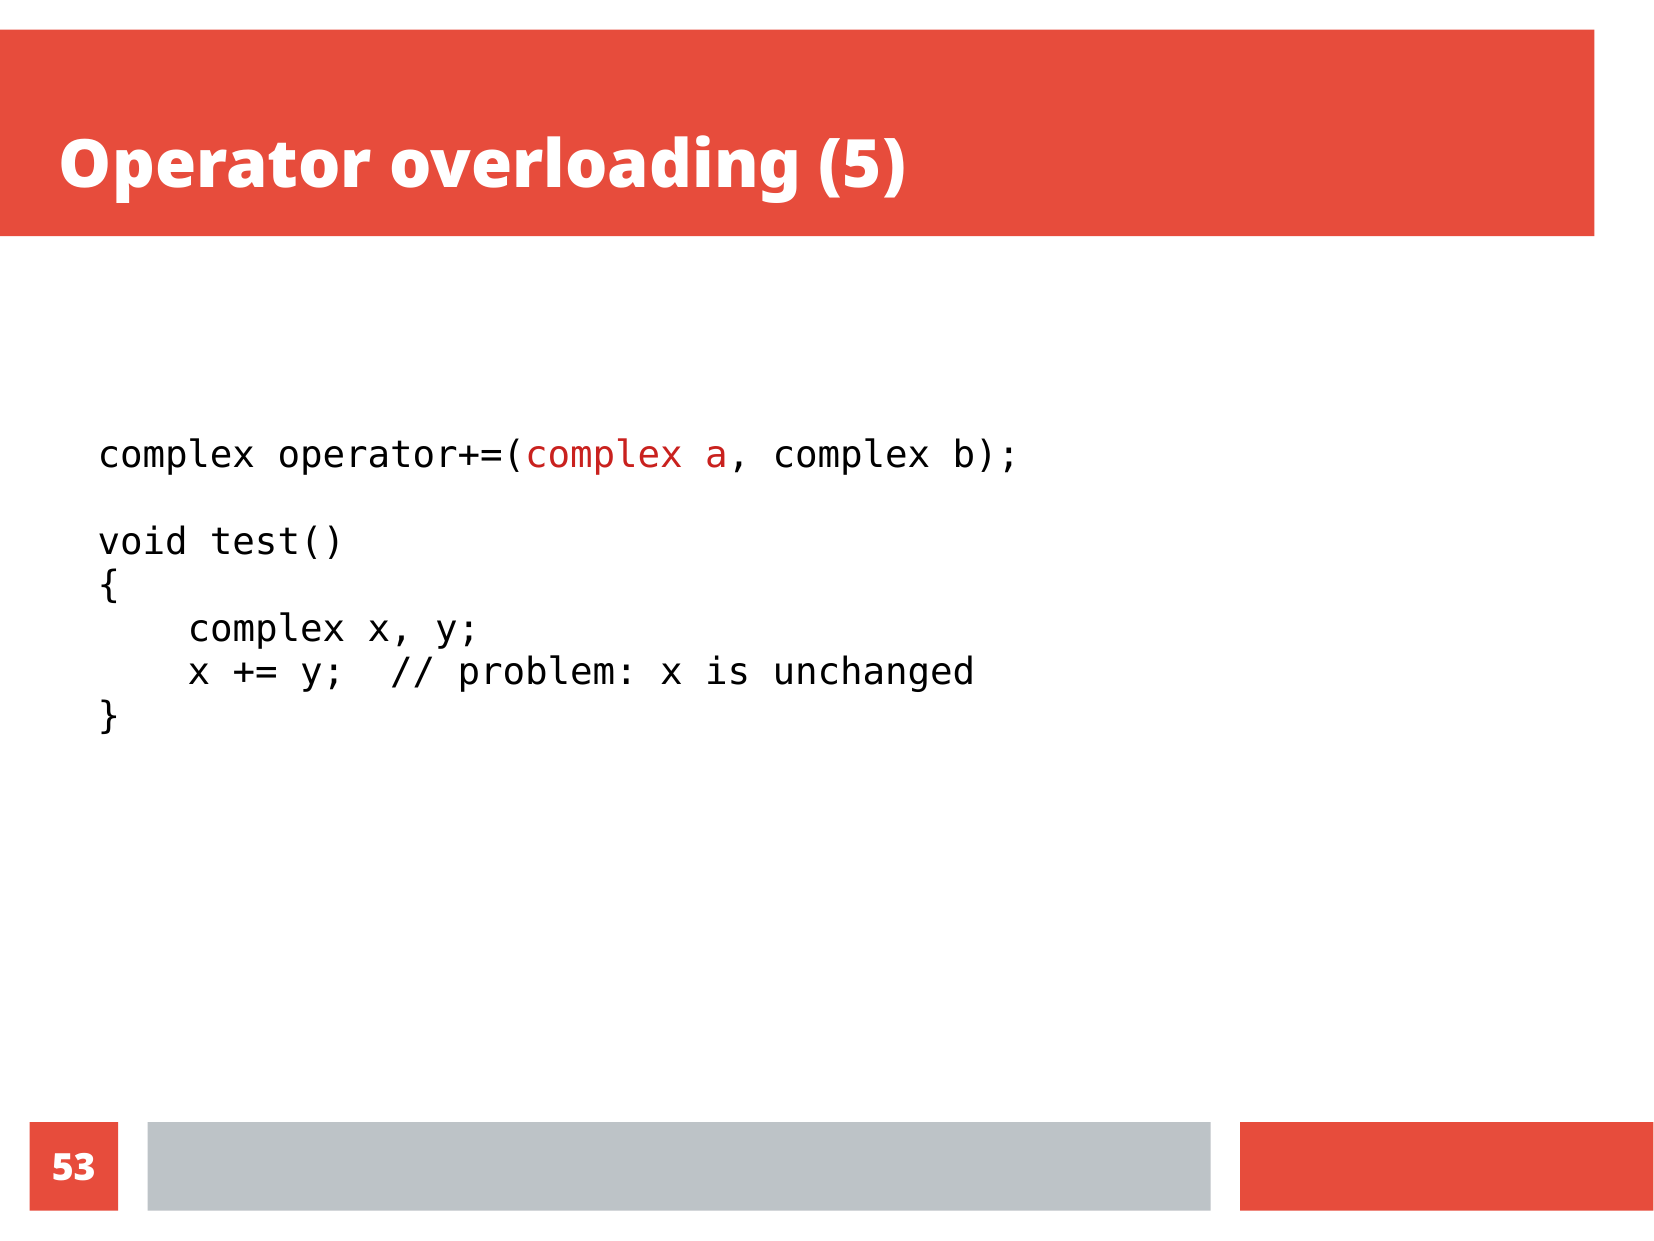

# Operator overloading (5)
complex operator+=(complex a, complex b);
void test()
{
 complex x, y;
 x += y; // problem: x is unchanged
}
53